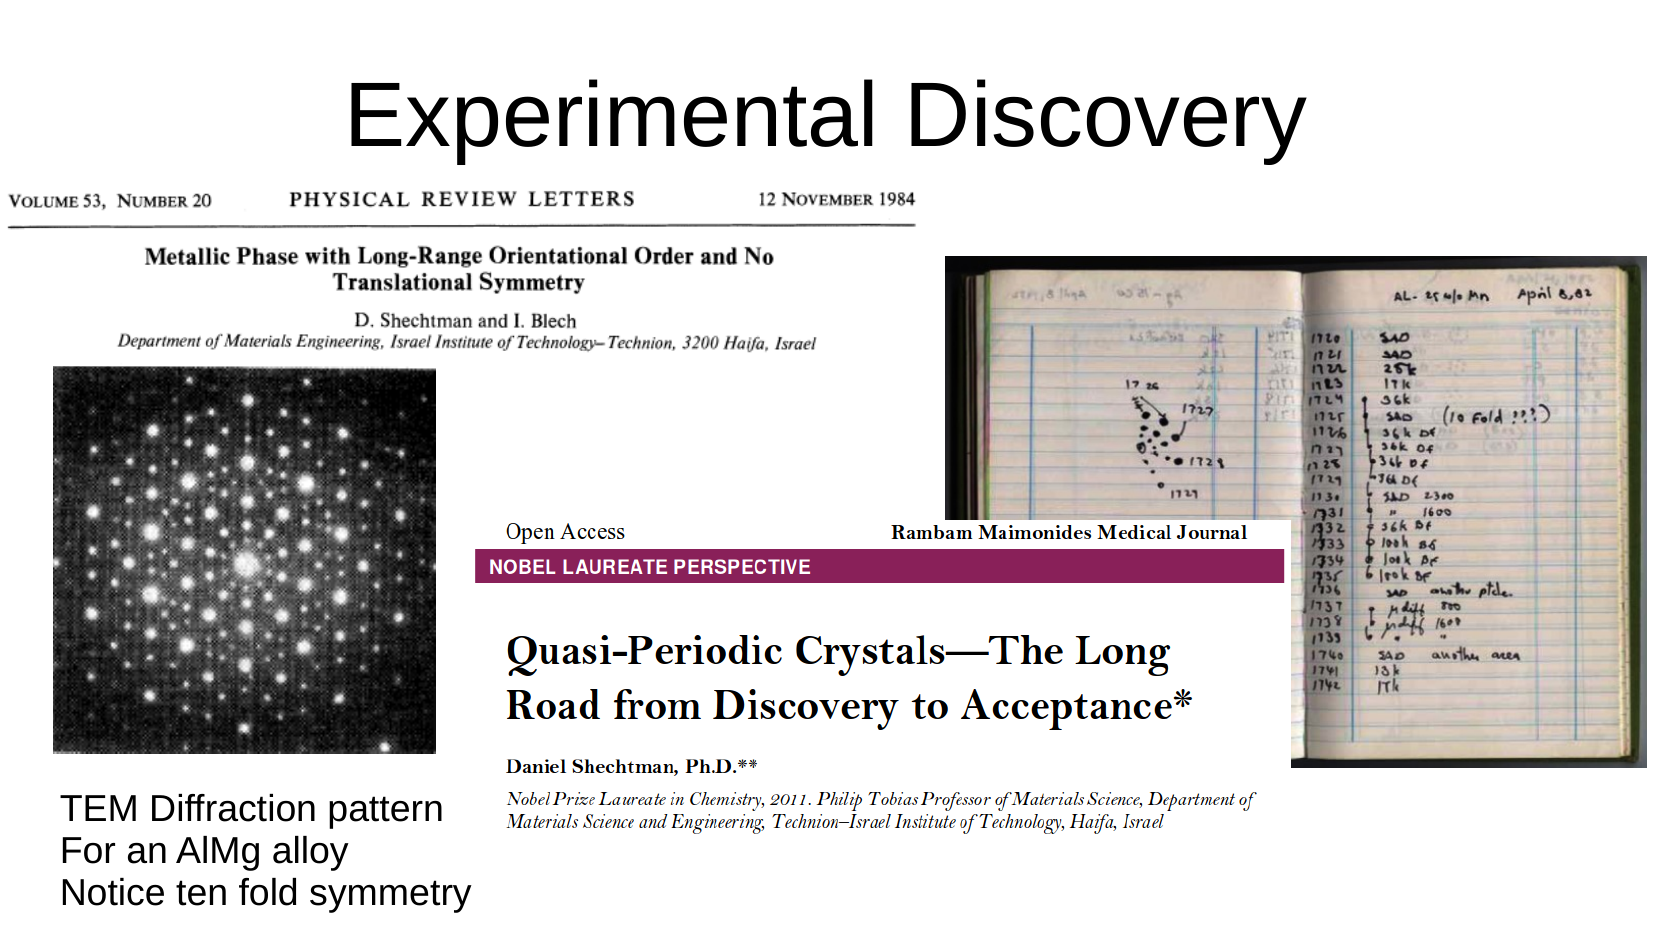

# Experimental Discovery
TEM Diffraction pattern
For an AlMg alloy
Notice ten fold symmetry